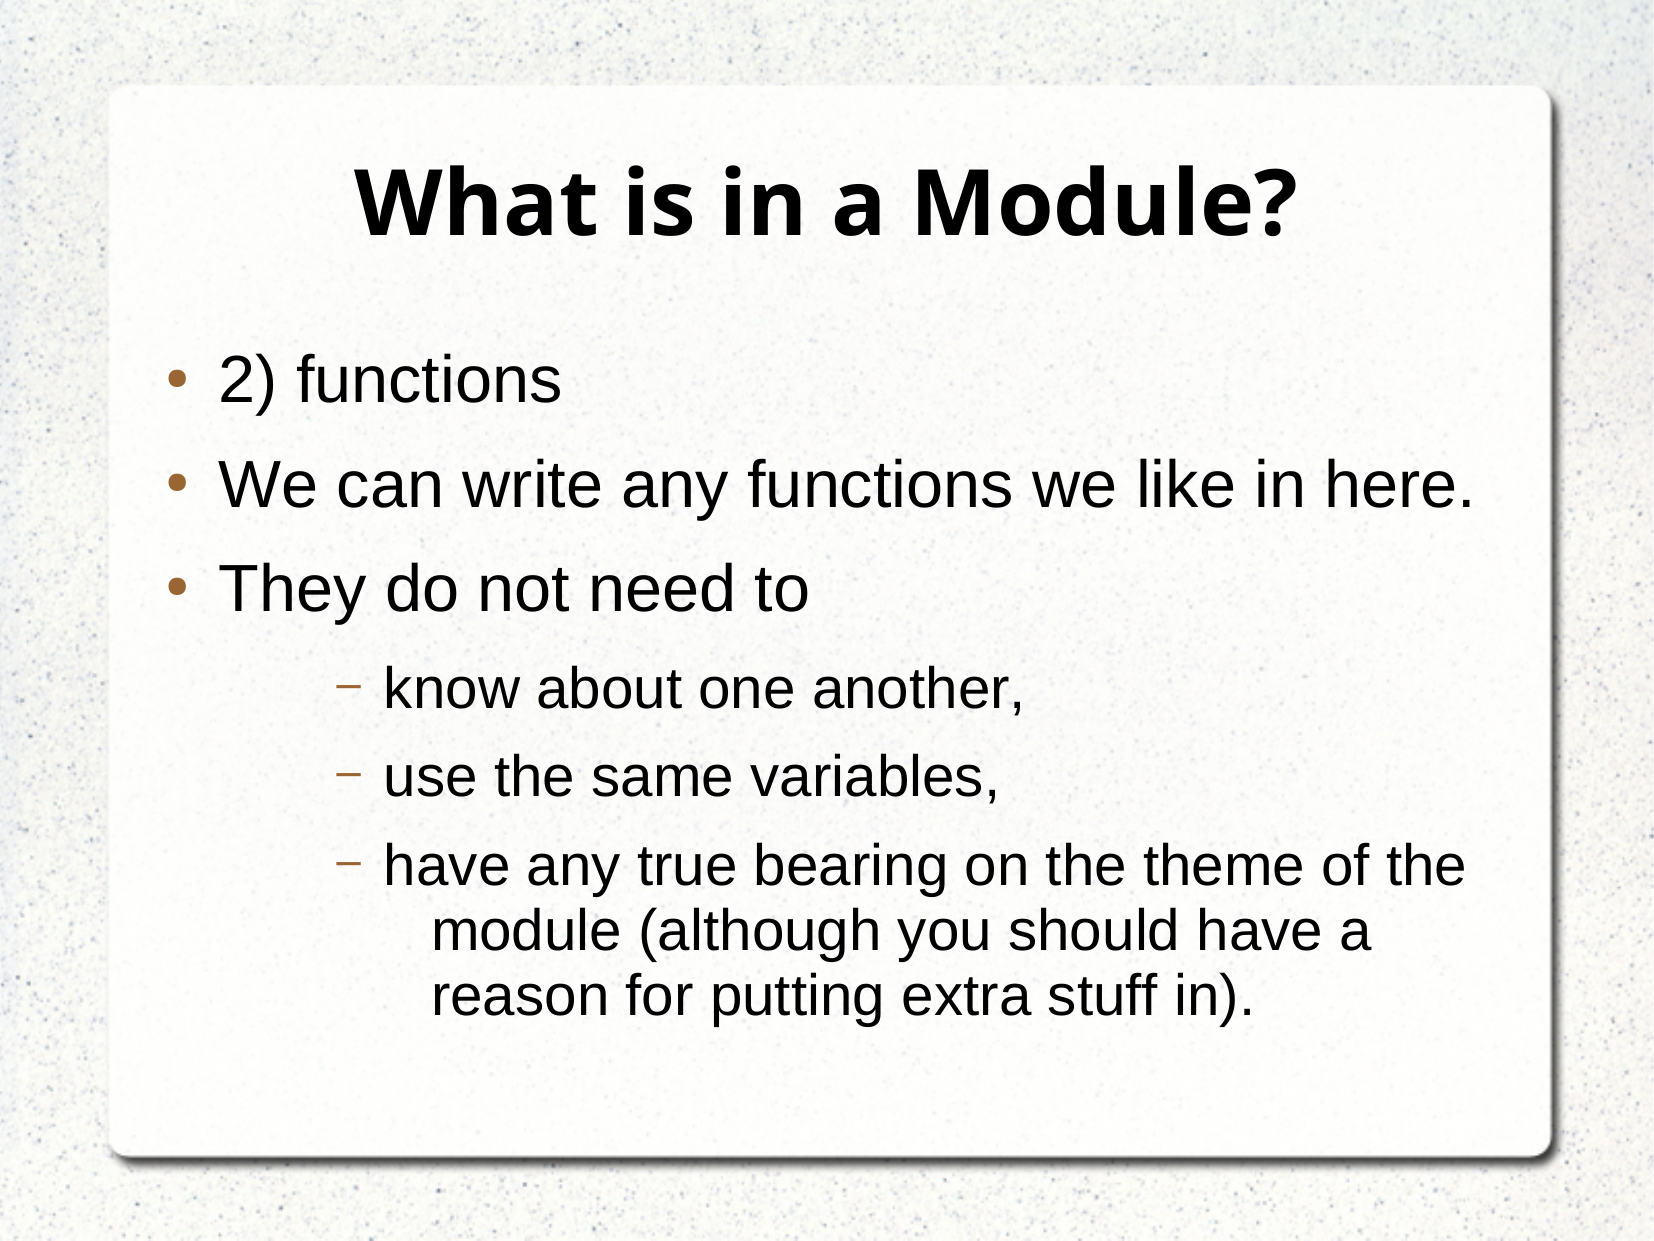

# What is in a Module?
2) functions
We can write any functions we like in here.
They do not need to
know about one another,
use the same variables,
have any true bearing on the theme of the module (although you should have a reason for putting extra stuff in).